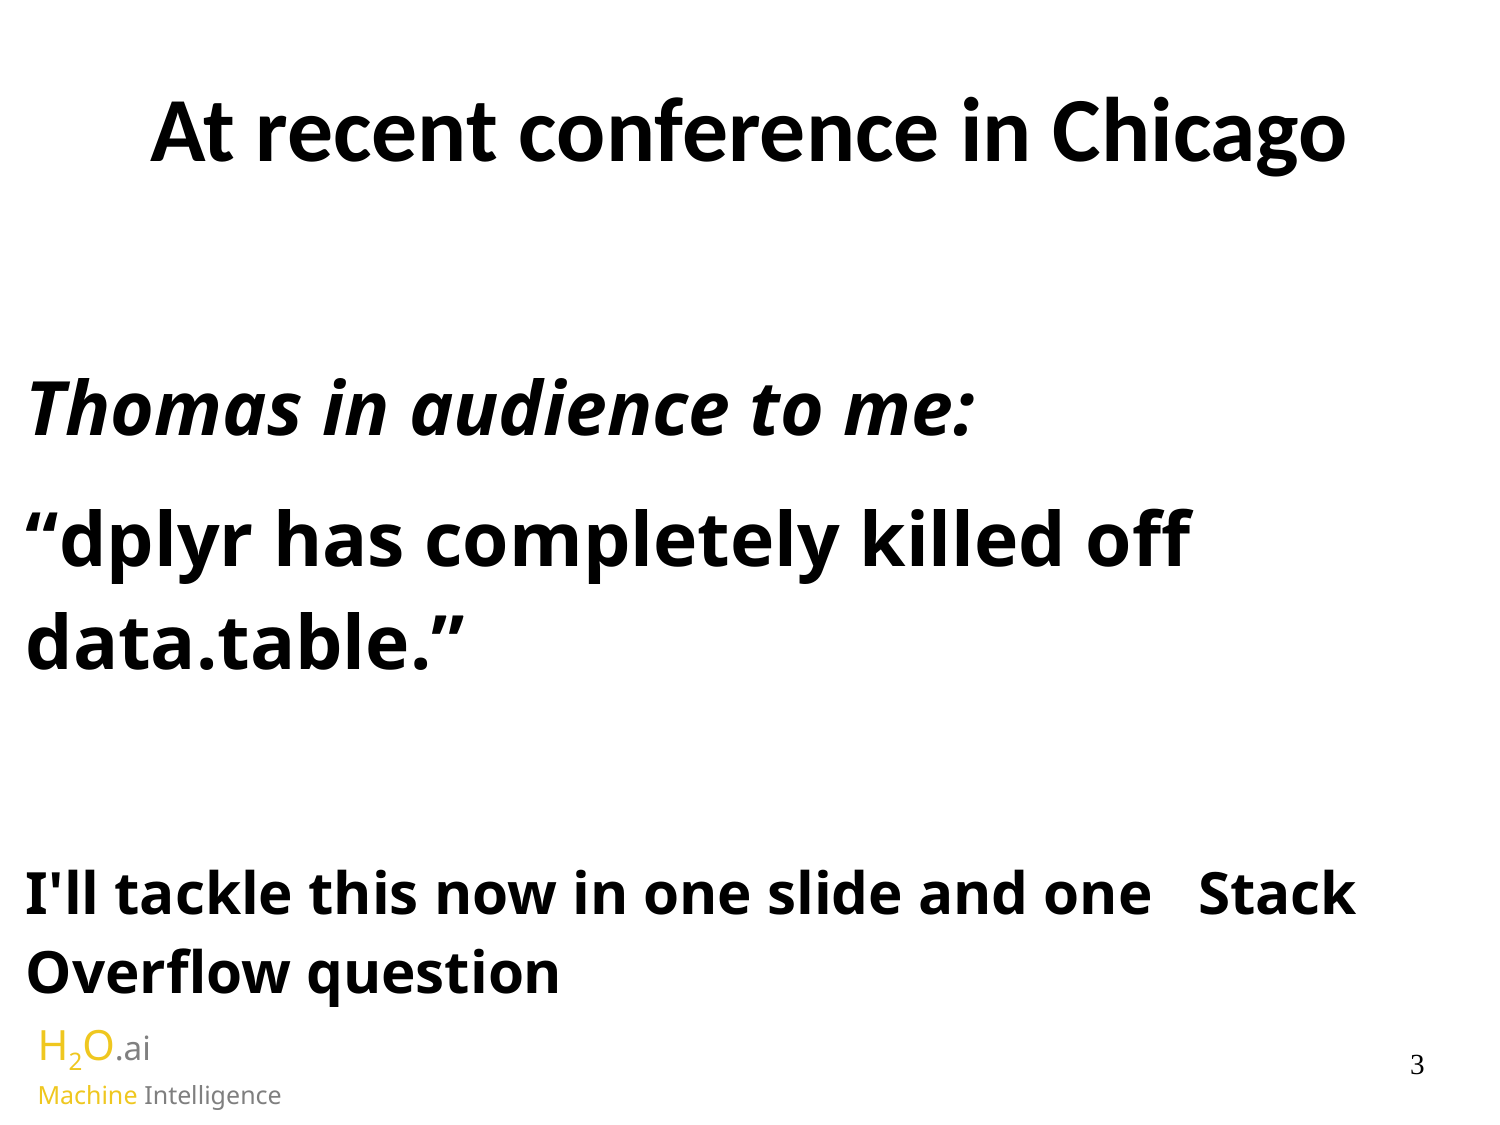

# At recent conference in Chicago
Thomas in audience to me:
“dplyr has completely killed off data.table.”
I'll tackle this now in one slide and one Stack Overflow question
3